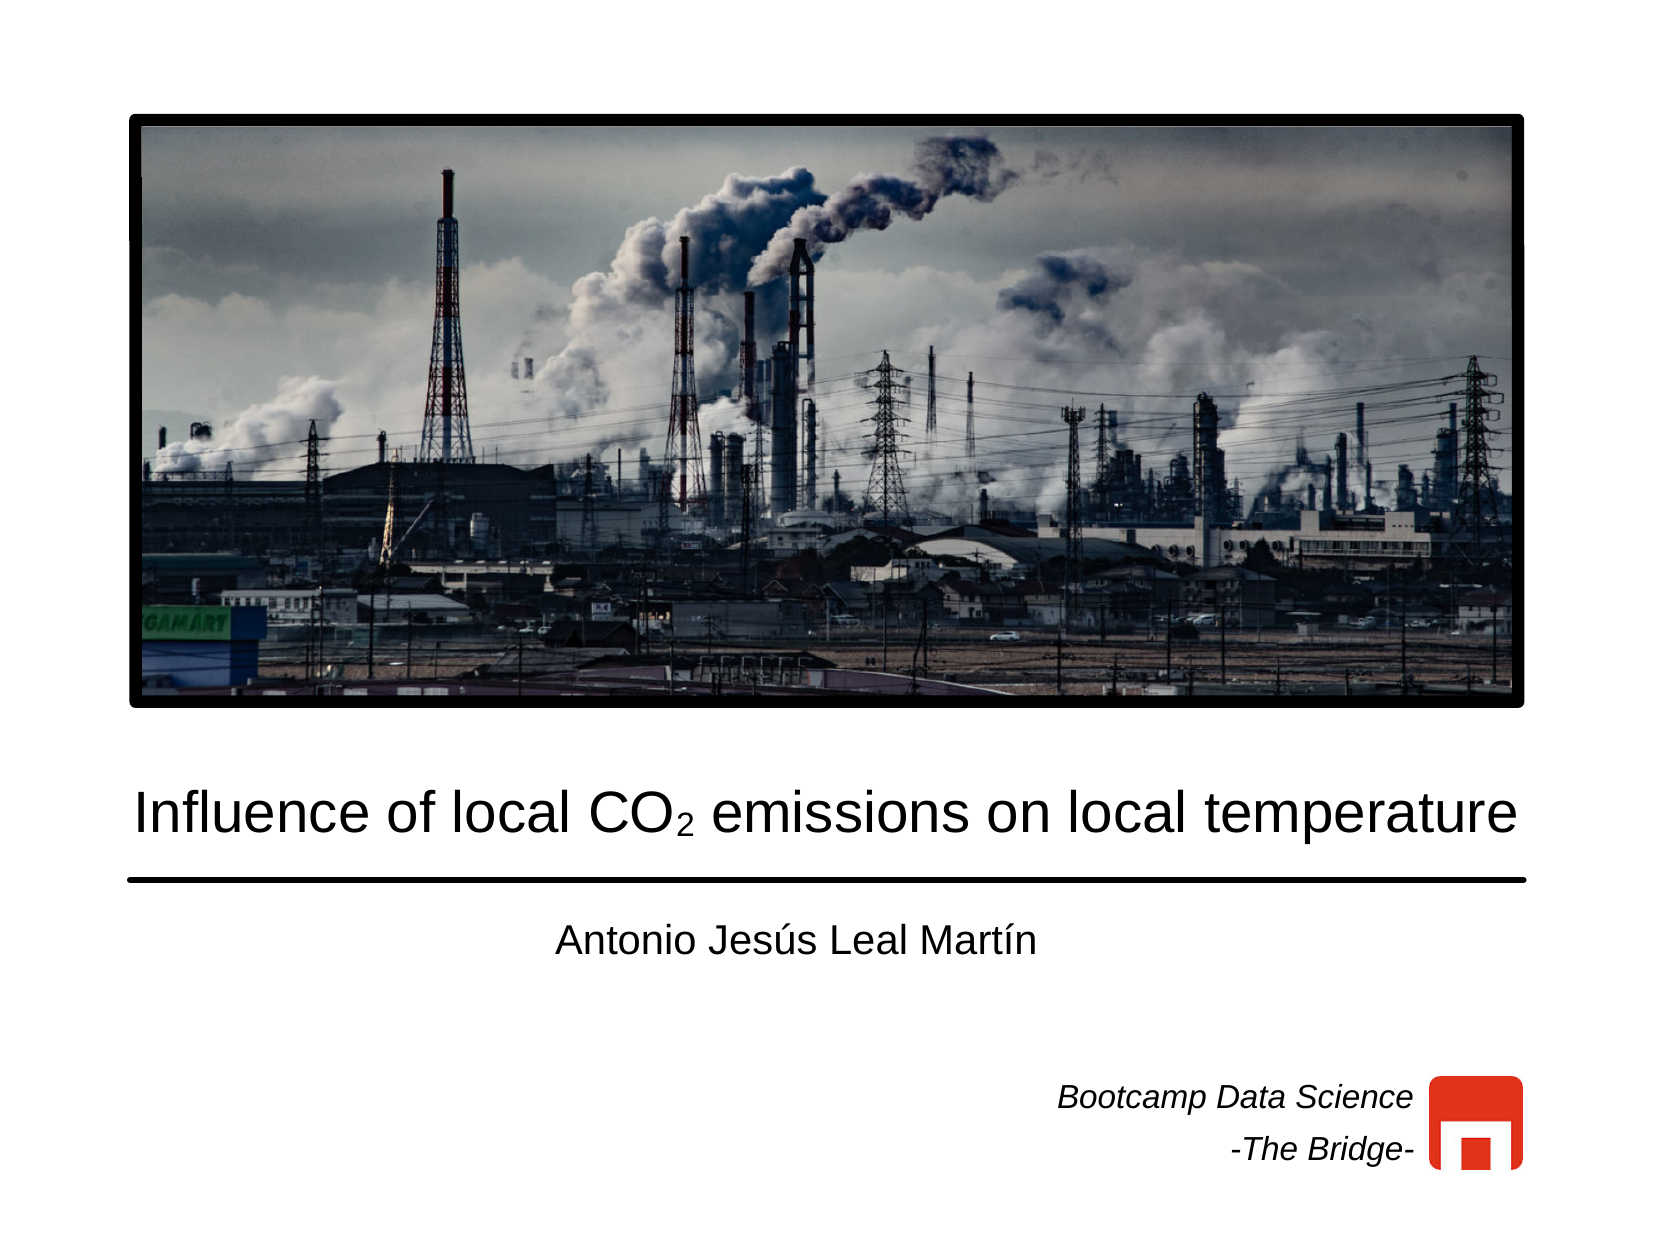

# Influence of local CO2 emissions on local temperature
Antonio Jesús Leal Martín
Bootcamp Data Science
-The Bridge-